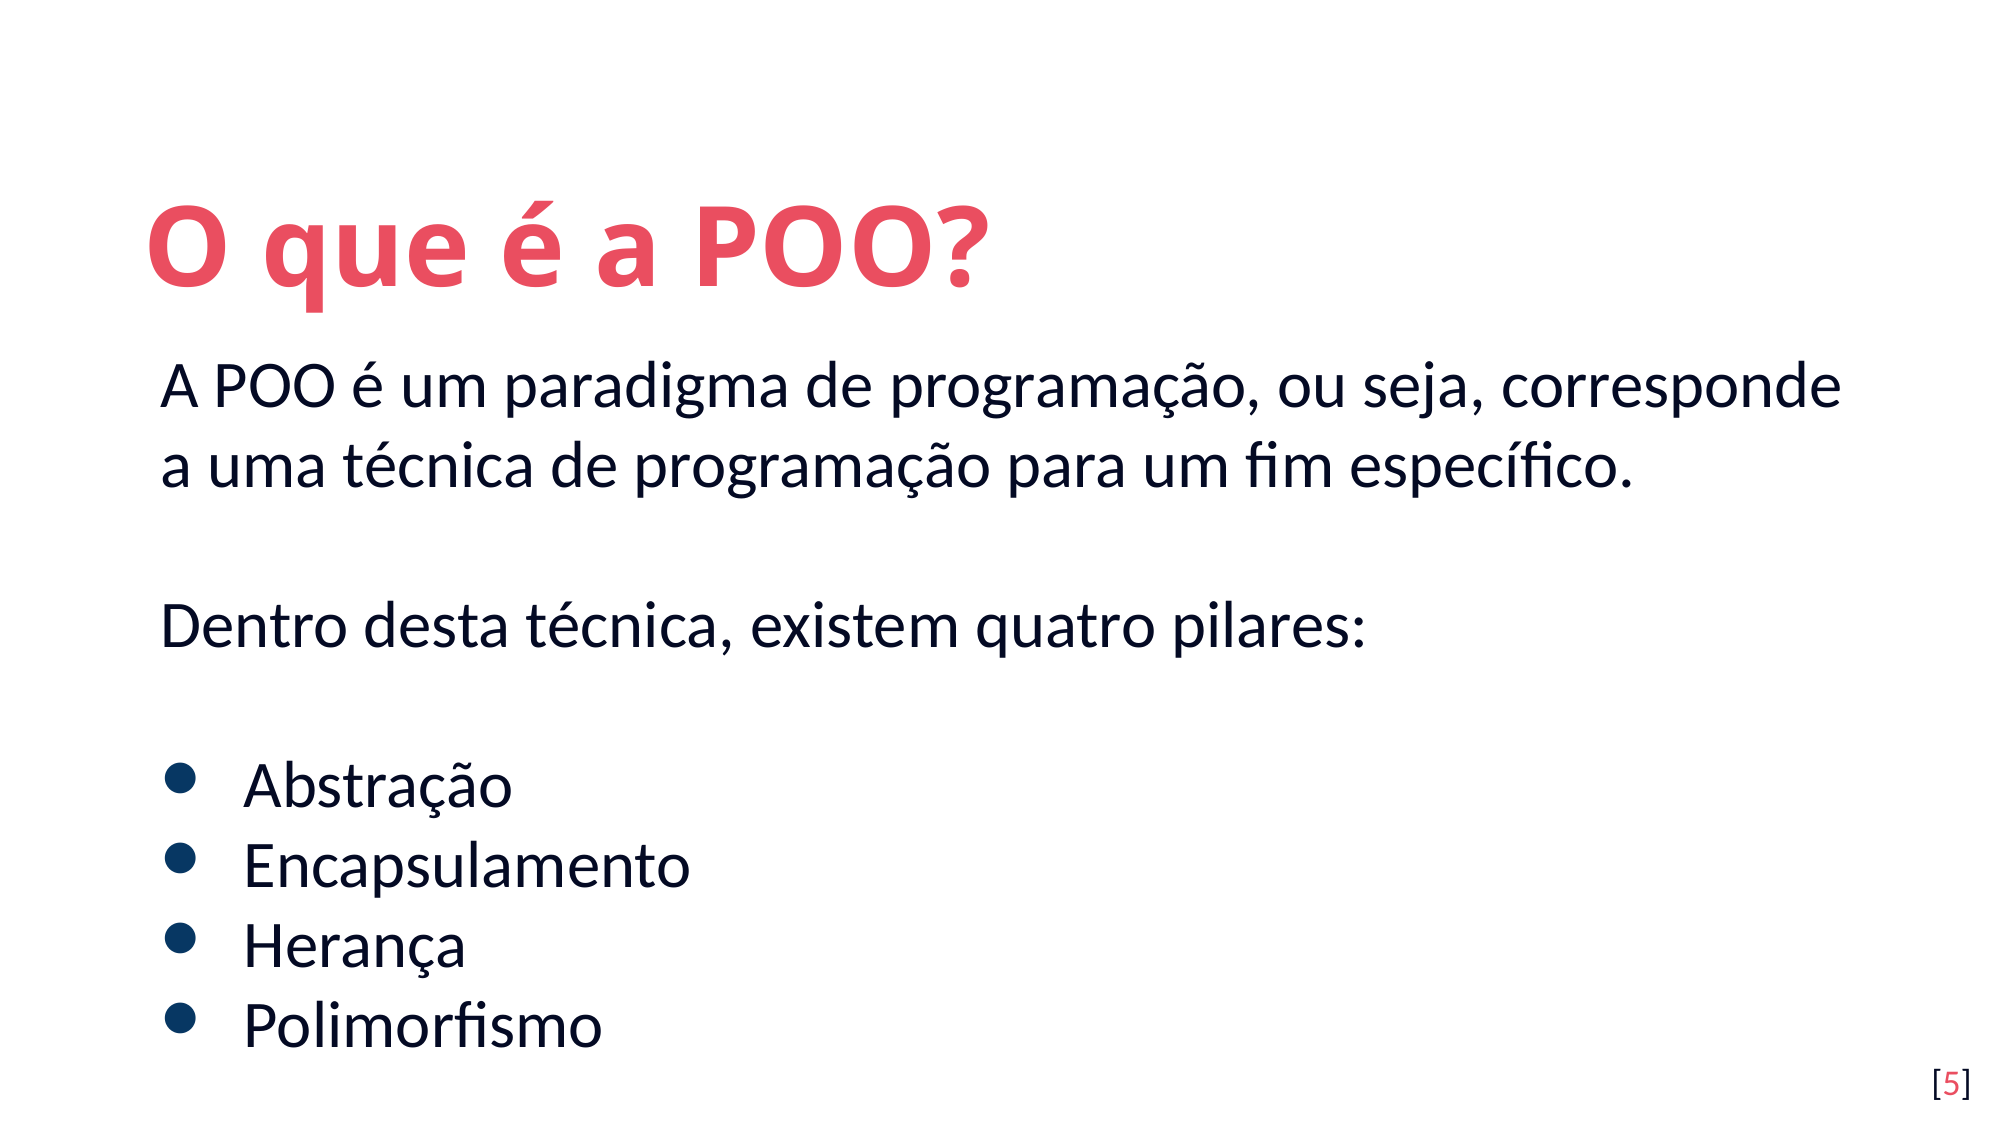

O que é a POO?
A POO é um paradigma de programação, ou seja, corresponde a uma técnica de programação para um fim específico.
Dentro desta técnica, existem quatro pilares:
Abstração
Encapsulamento
Herança
Polimorfismo